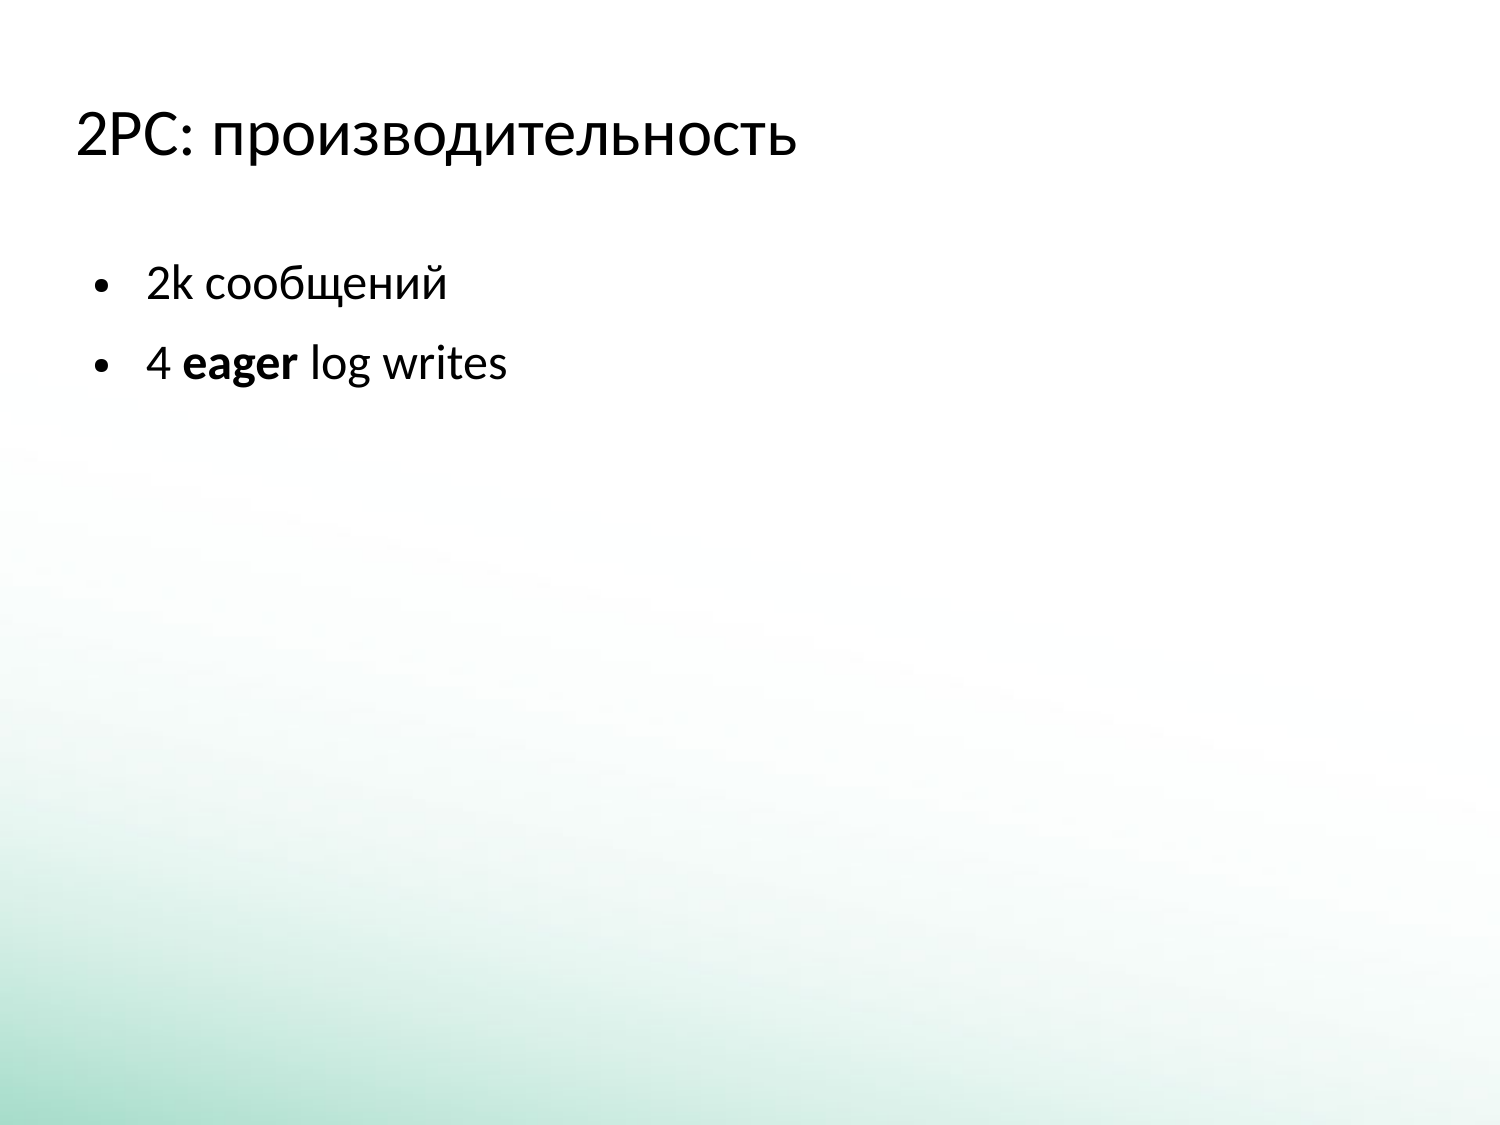

# 2PC: производительность
2k сообщений
4 eager log writes